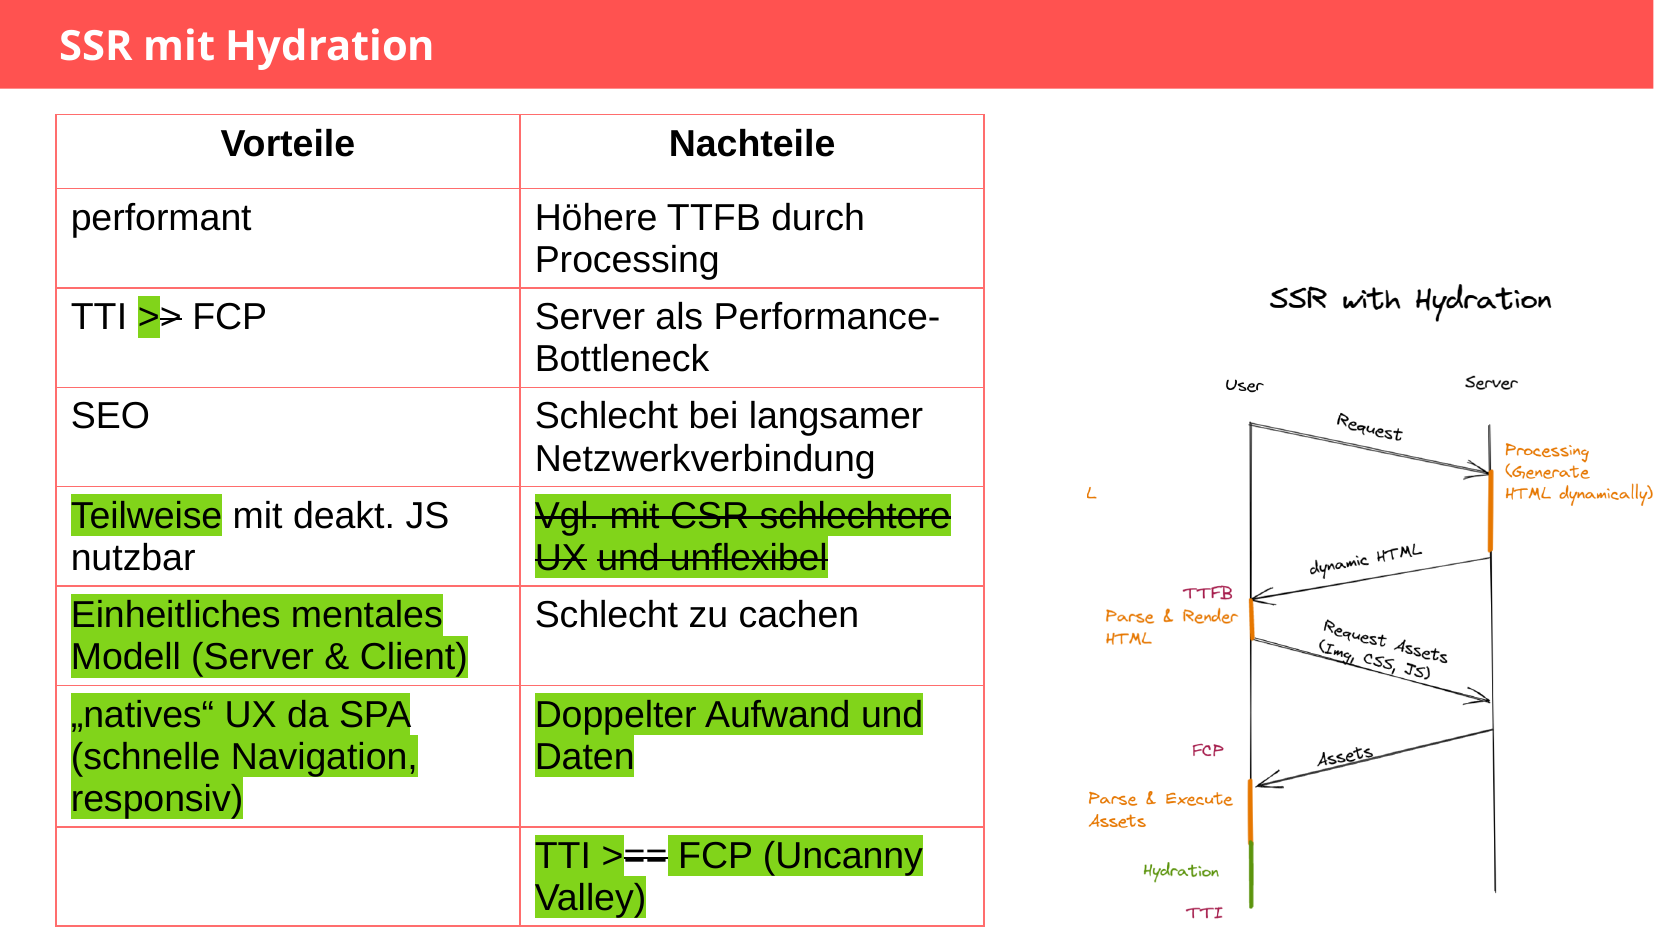

SSR mit Hydration
| Vorteile | Nachteile |
| --- | --- |
| performant | Höhere TTFB durch Processing |
| TTI >> FCP | Server als Performance-Bottleneck |
| SEO | Schlecht bei langsamer Netzwerkverbindung |
| Teilweise mit deakt. JS nutzbar | Vgl. mit CSR schlechtere UX und unflexibel |
| Einheitliches mentales Modell (Server & Client) | Schlecht zu cachen |
| „natives“ UX da SPA (schnelle Navigation, responsiv) | Doppelter Aufwand und Daten |
| | TTI >== FCP (Uncanny Valley) |
#